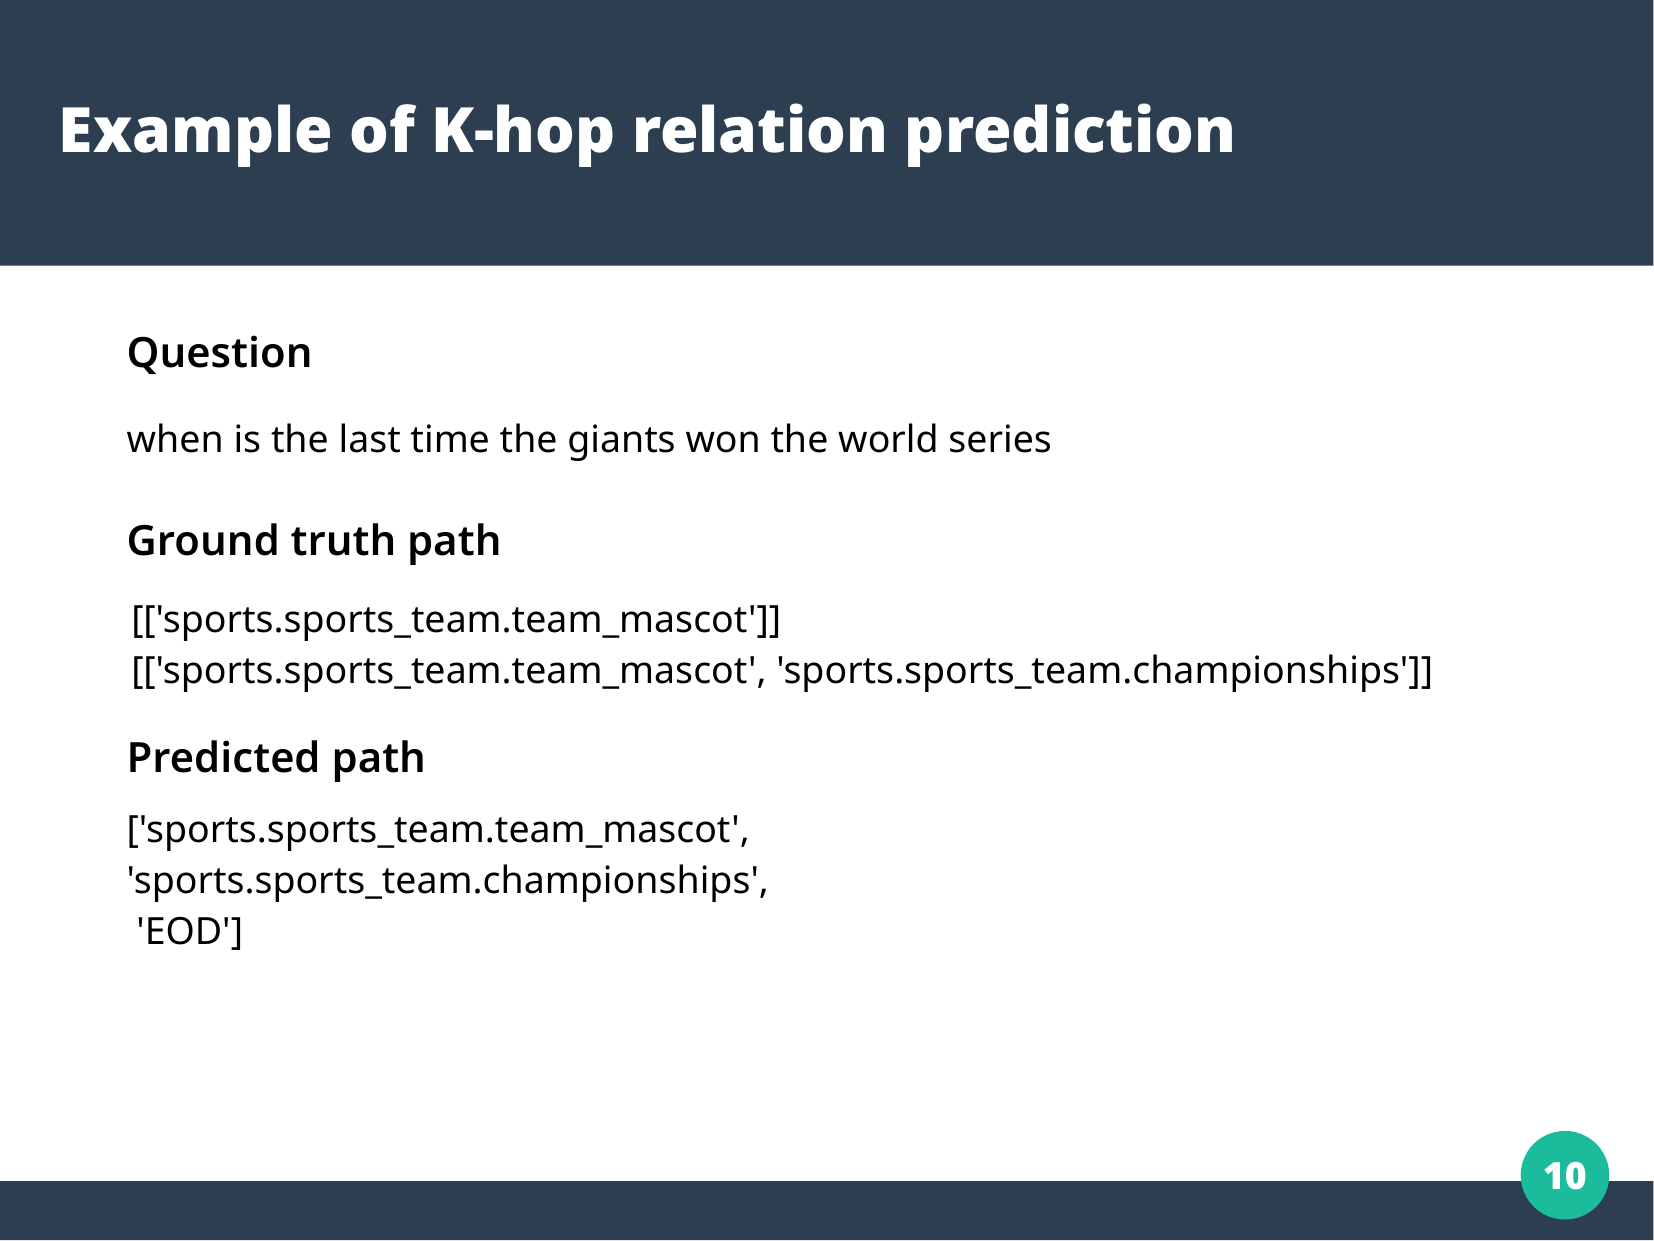

# Example of K-hop relation prediction
Question
when is the last time the giants won the world series
Ground truth path
[['sports.sports_team.team_mascot']]
[['sports.sports_team.team_mascot', 'sports.sports_team.championships']]
Predicted path
['sports.sports_team.team_mascot',
'sports.sports_team.championships',
 'EOD']
10